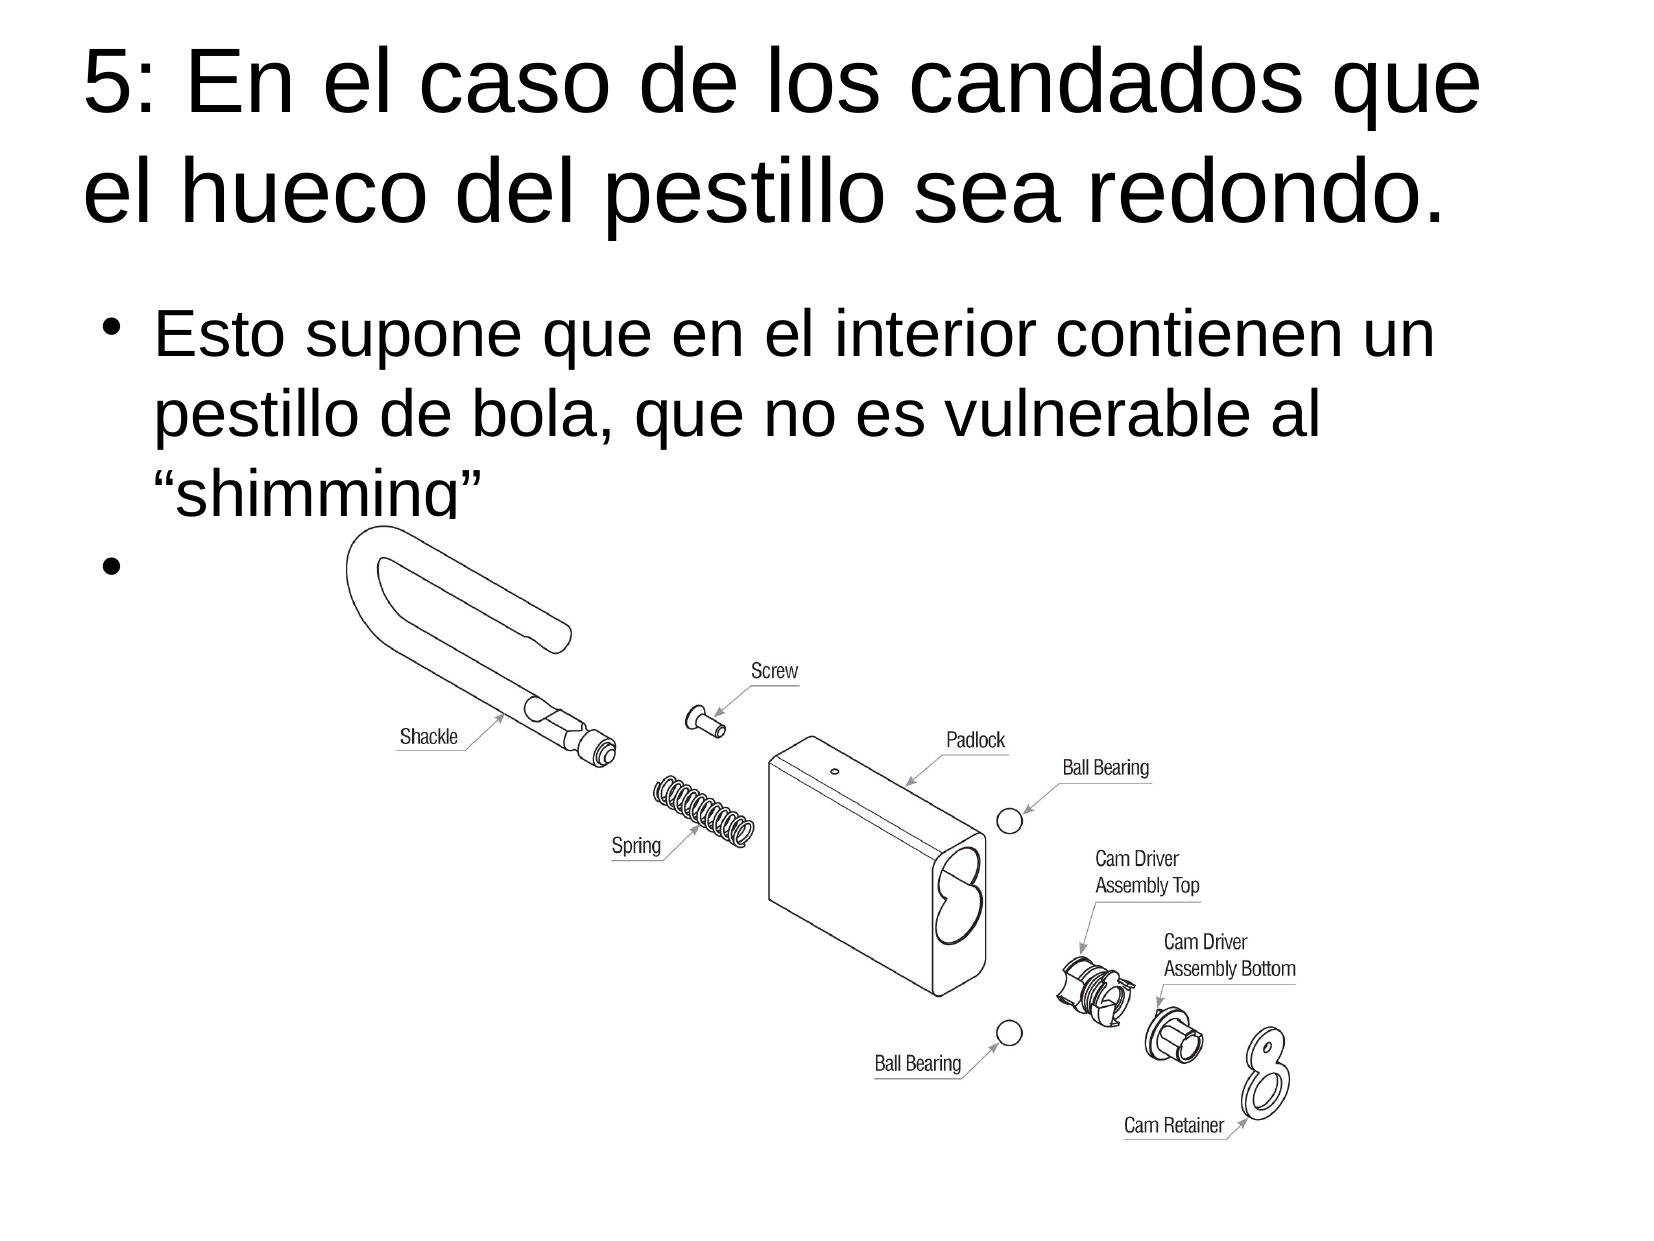

5: En el caso de los candados que el hueco del pestillo sea redondo.
Esto supone que en el interior contienen un pestillo de bola, que no es vulnerable al “shimming”